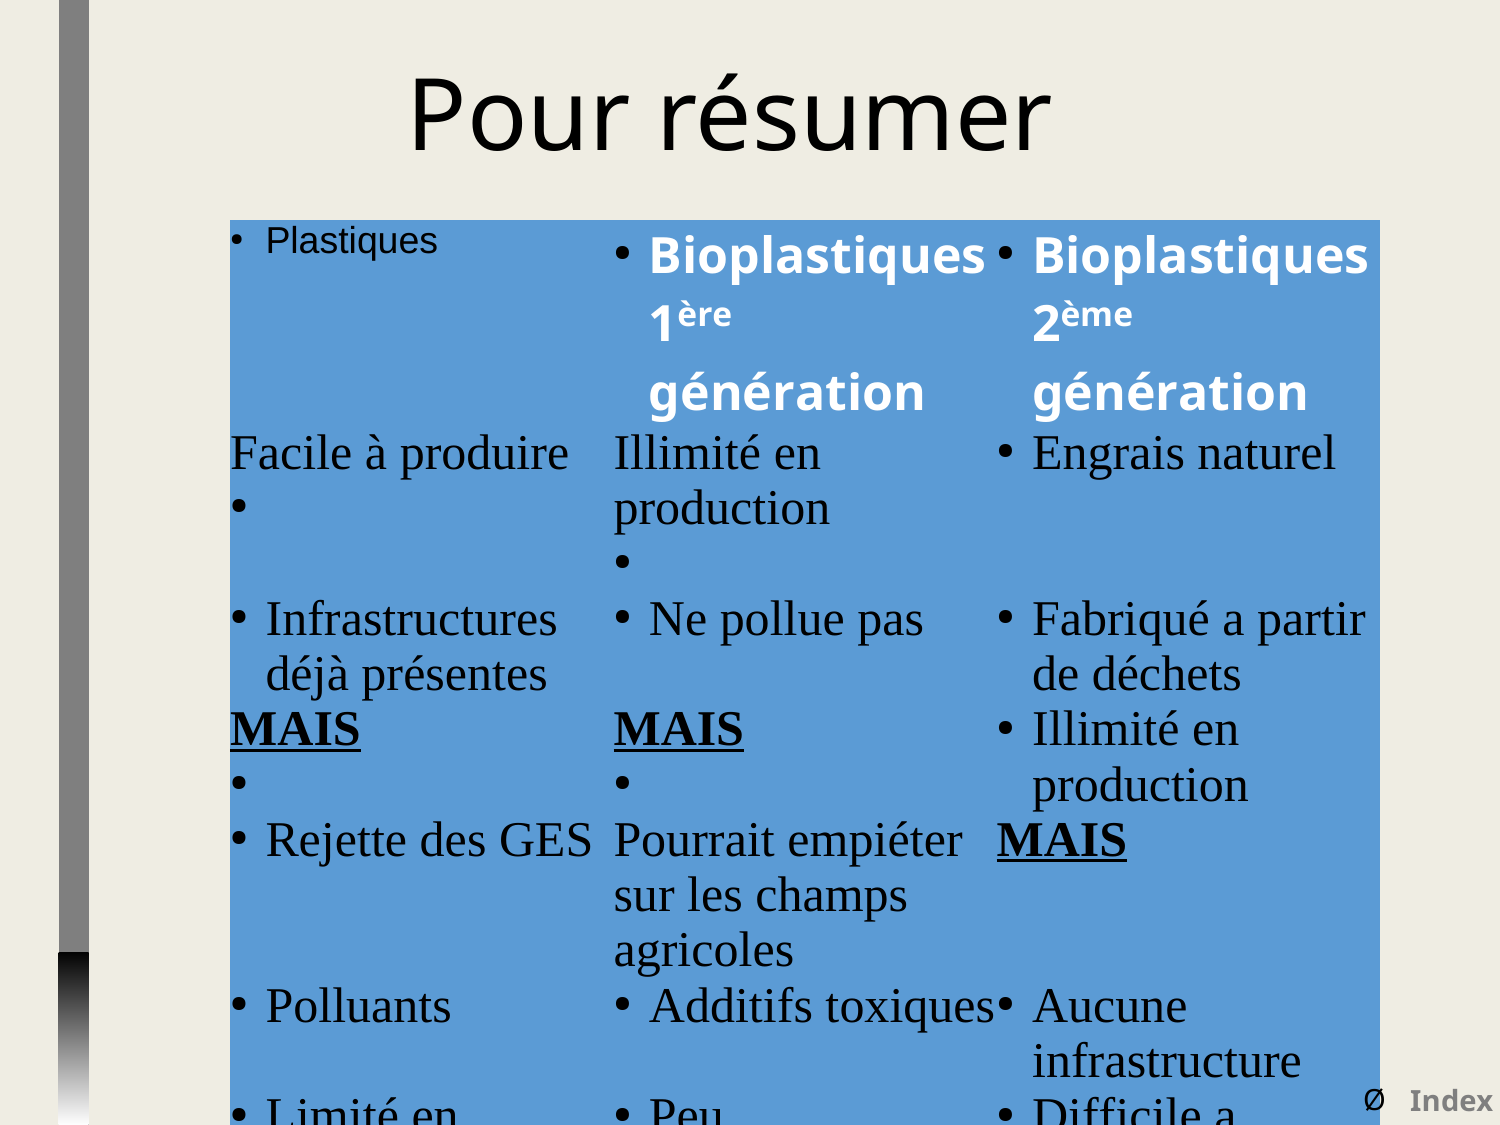

Pour résumer
| Plastiques | Bioplastiques 1ère génération | Bioplastiques 2ème génération |
| --- | --- | --- |
| Facile à produire | Illimité en production | Engrais naturel |
| Infrastructures déjà présentes | Ne pollue pas | Fabriqué a partir de déchets |
| MAIS | MAIS | Illimité en production |
| Rejette des GES | Pourrait empiéter sur les champs agricoles | MAIS |
| Polluants | Additifs toxiques | Aucune infrastructure |
| Limité en production | Peu biodégradable | Difficile a produire |
Index